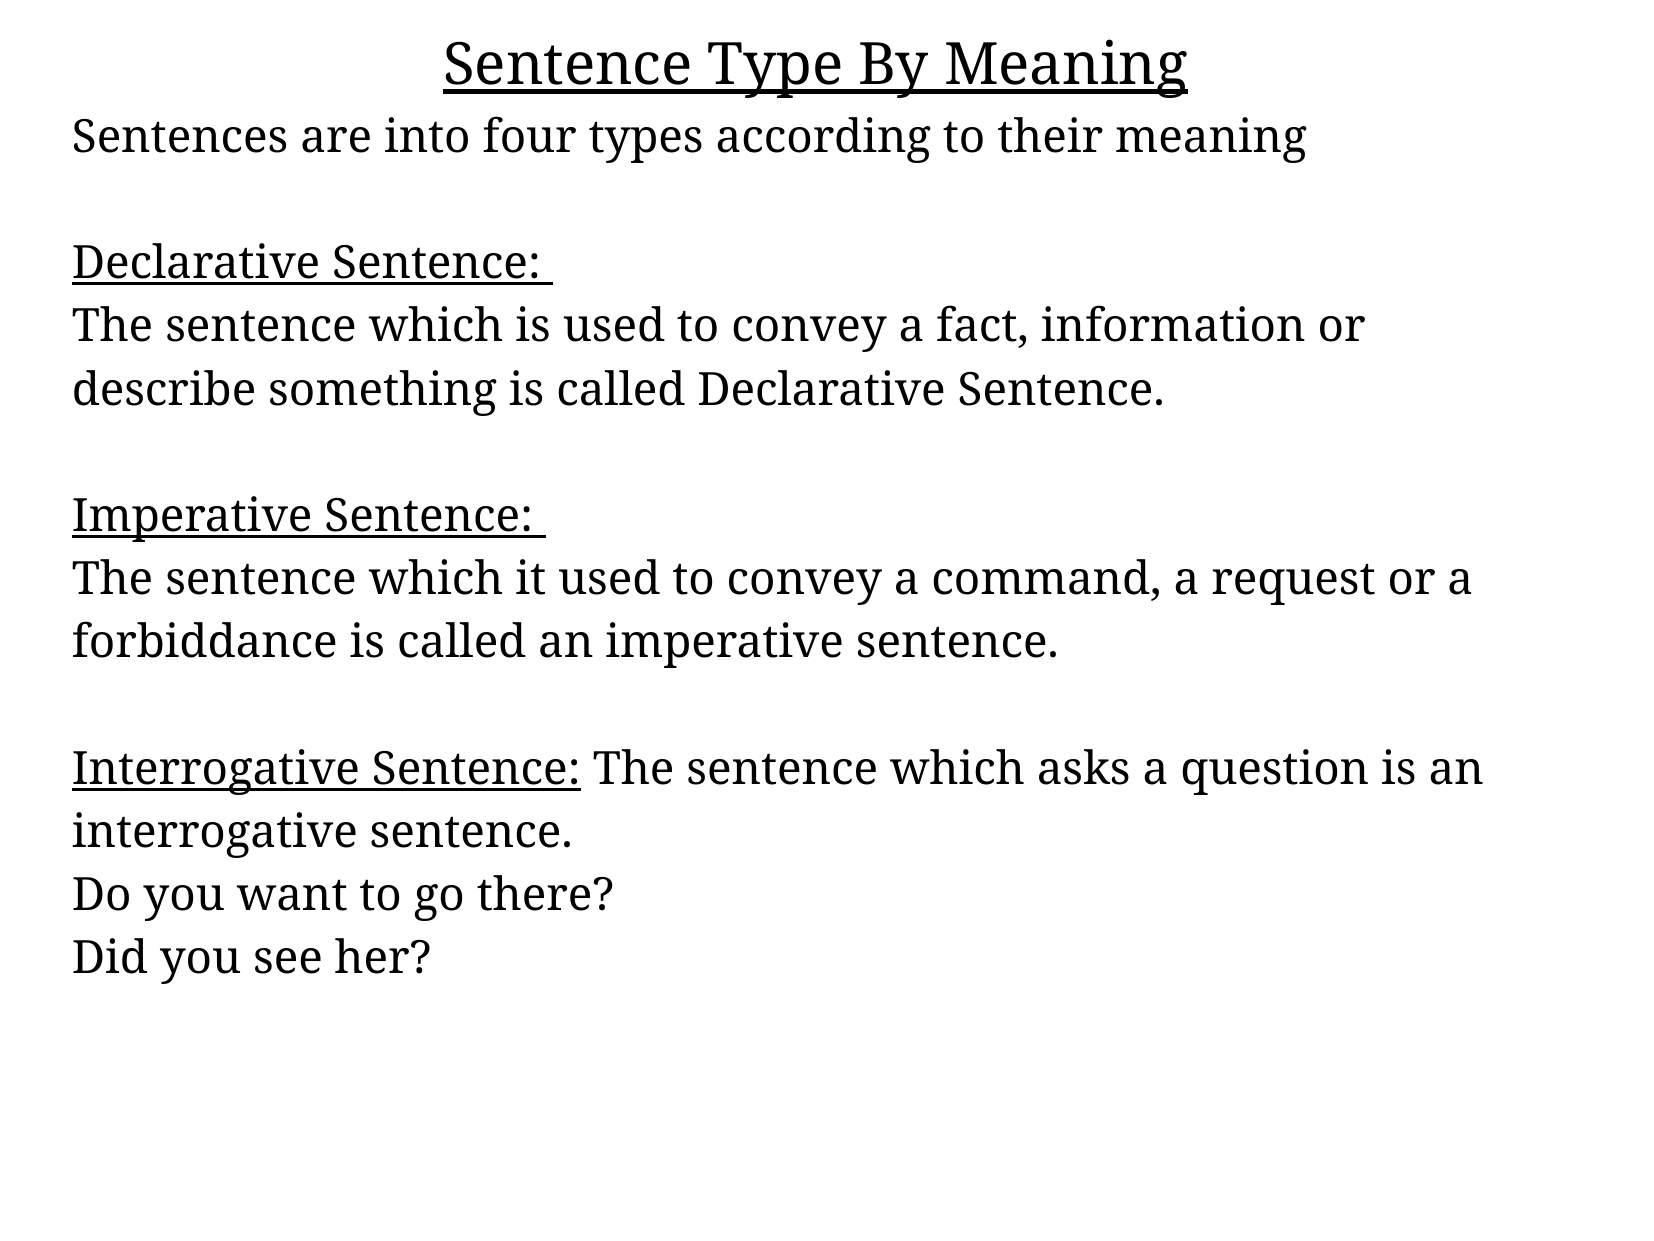

Sentence Type By Meaning
Sentences are into four types according to their meaning
Declarative Sentence:
The sentence which is used to convey a fact, information or describe something is called Declarative Sentence.
Imperative Sentence:
The sentence which it used to convey a command, a request or a forbiddance is called an imperative sentence.
Interrogative Sentence: The sentence which asks a question is an interrogative sentence.
Do you want to go there?
Did you see her?